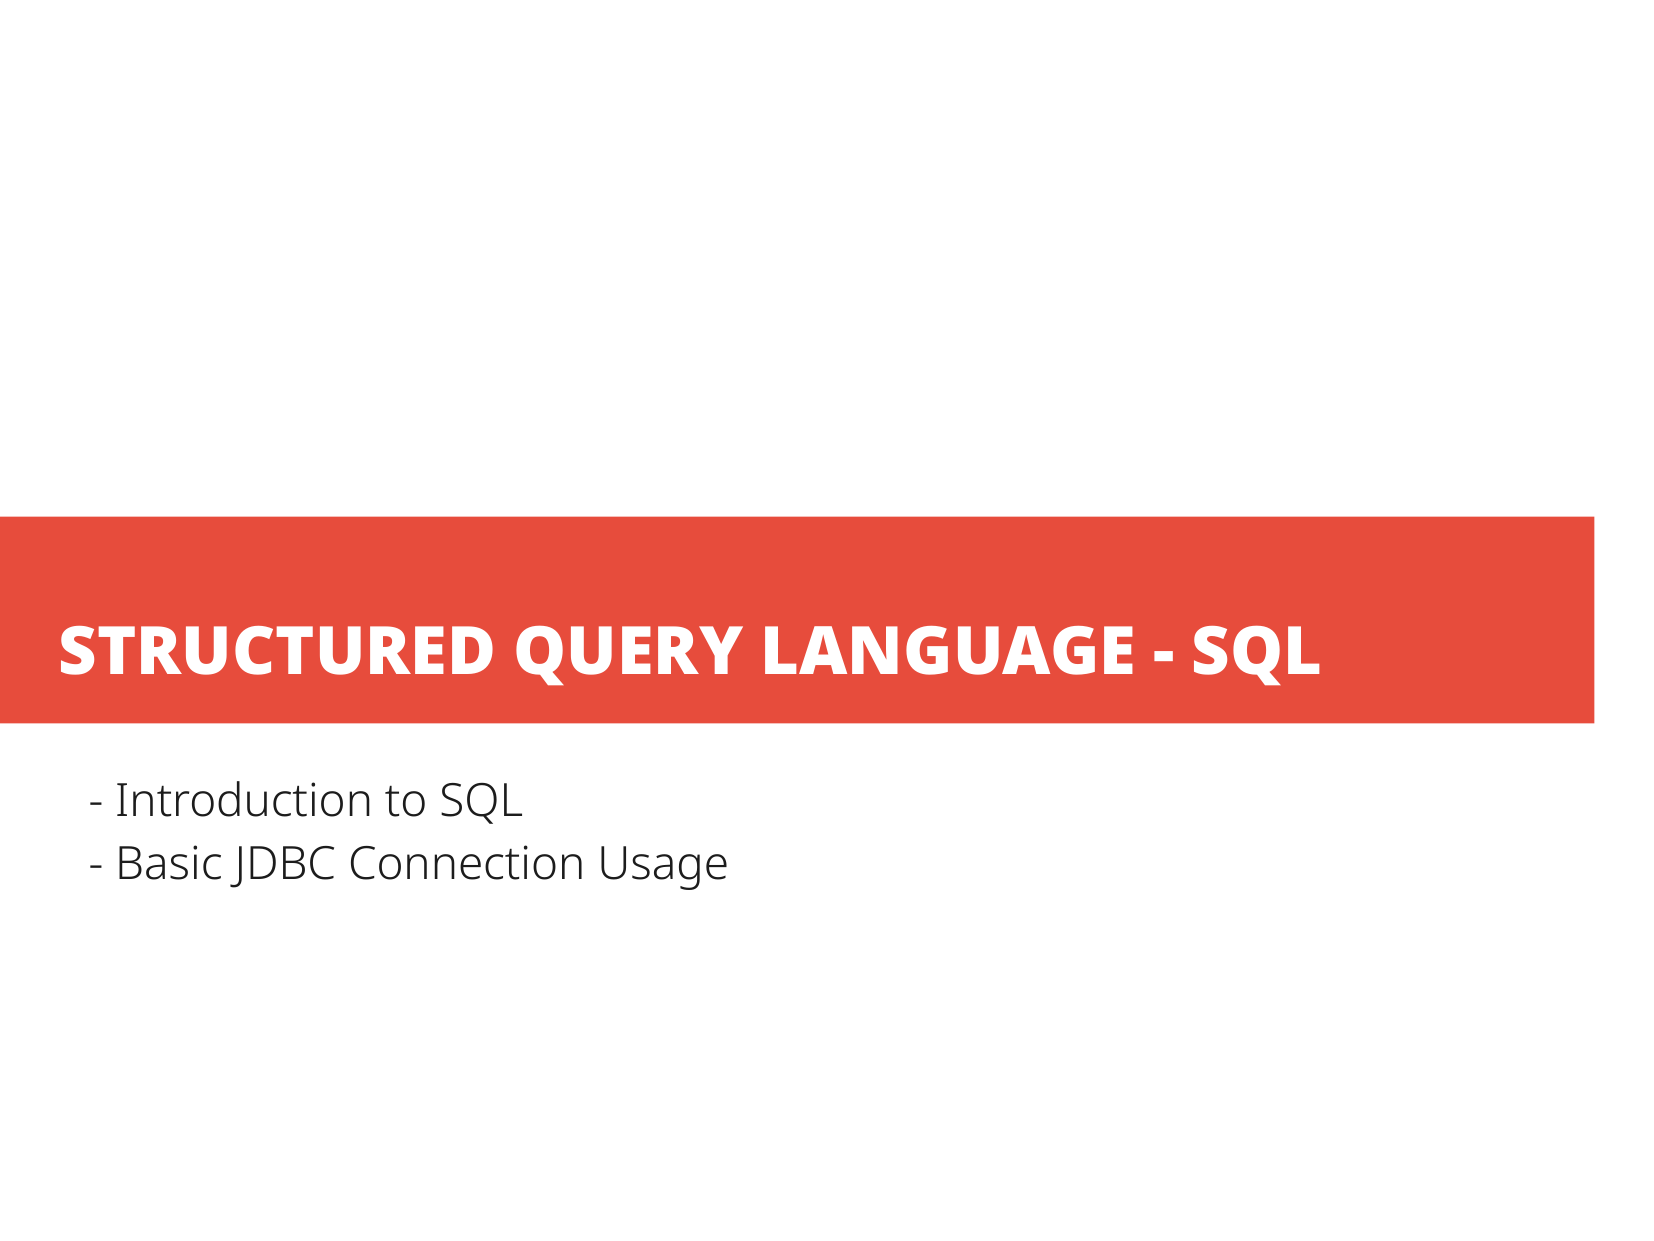

# STRUCTURED QUERY LANGUAGE - SQL
- Introduction to SQL
- Basic JDBC Connection Usage